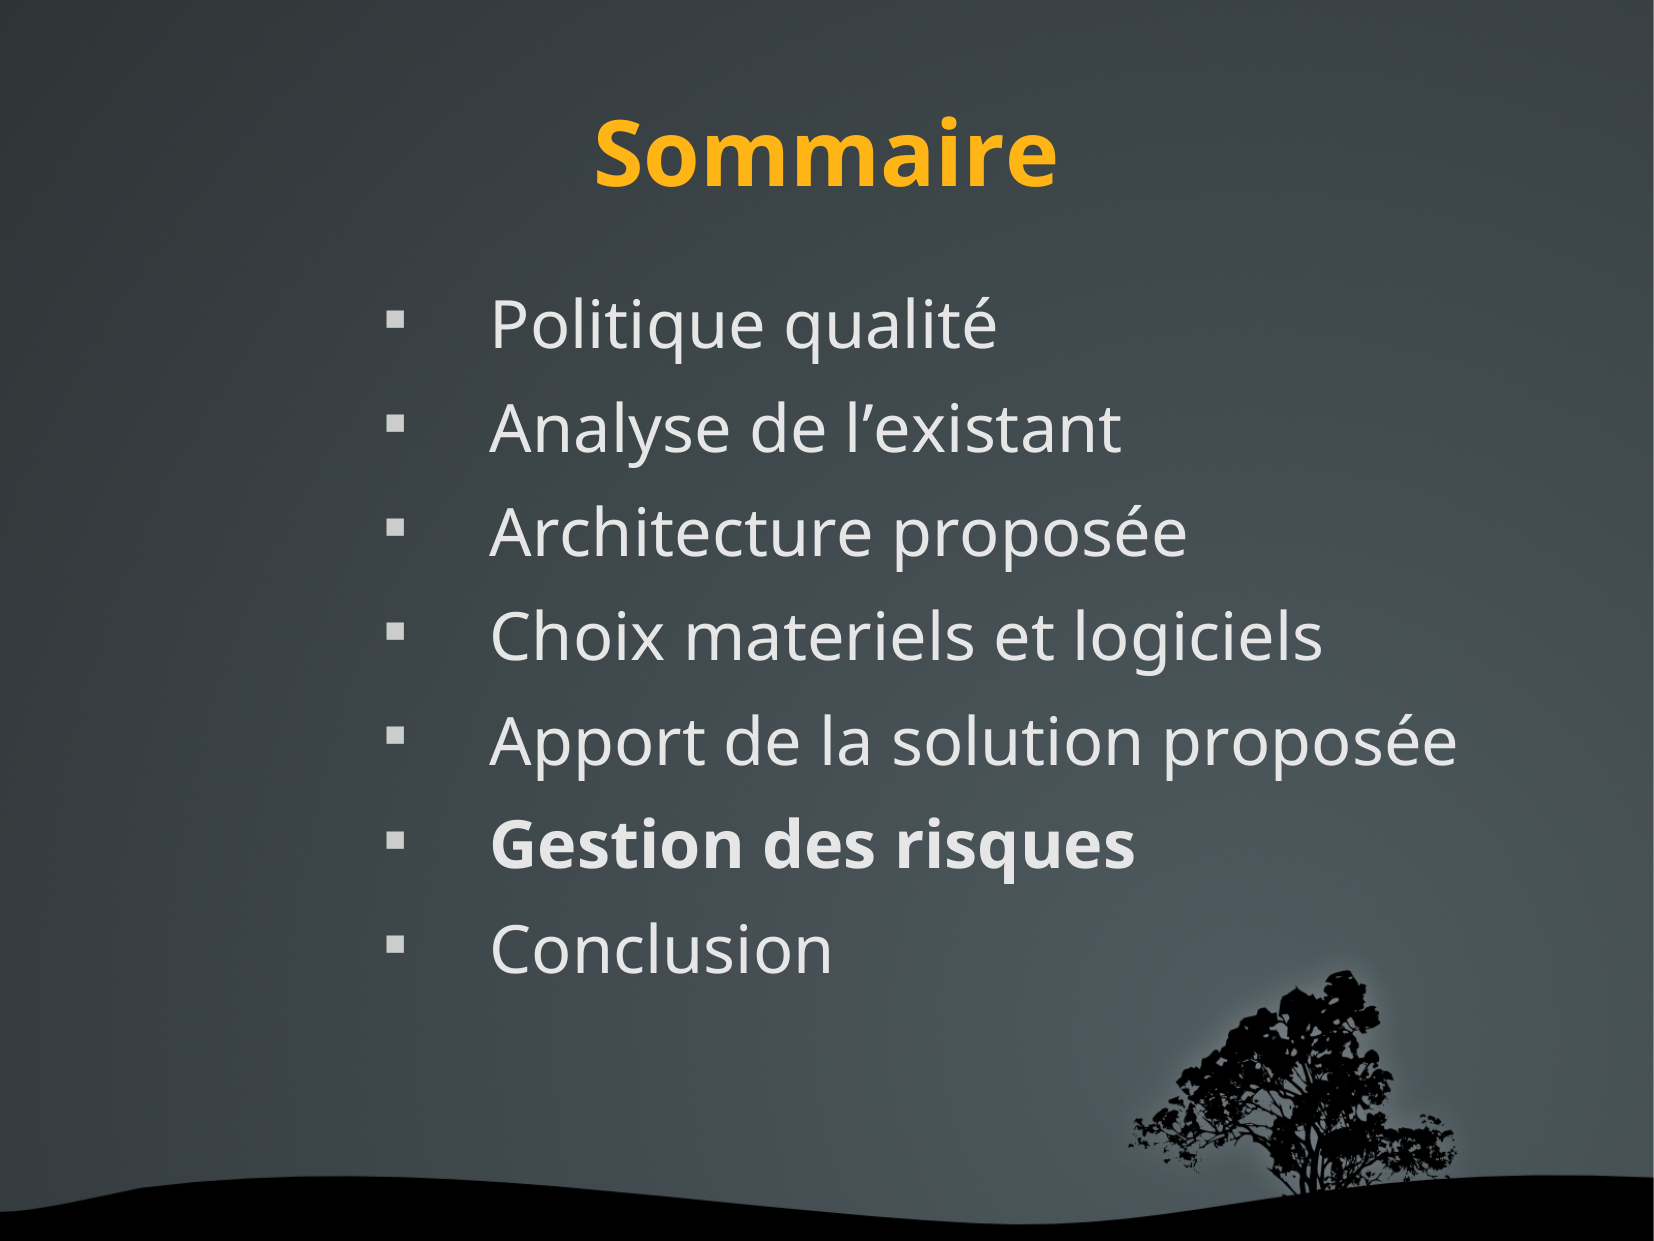

# Sommaire
Politique qualité
Analyse de l’existant
Architecture proposée
Choix materiels et logiciels
Apport de la solution proposée
Gestion des risques
Conclusion